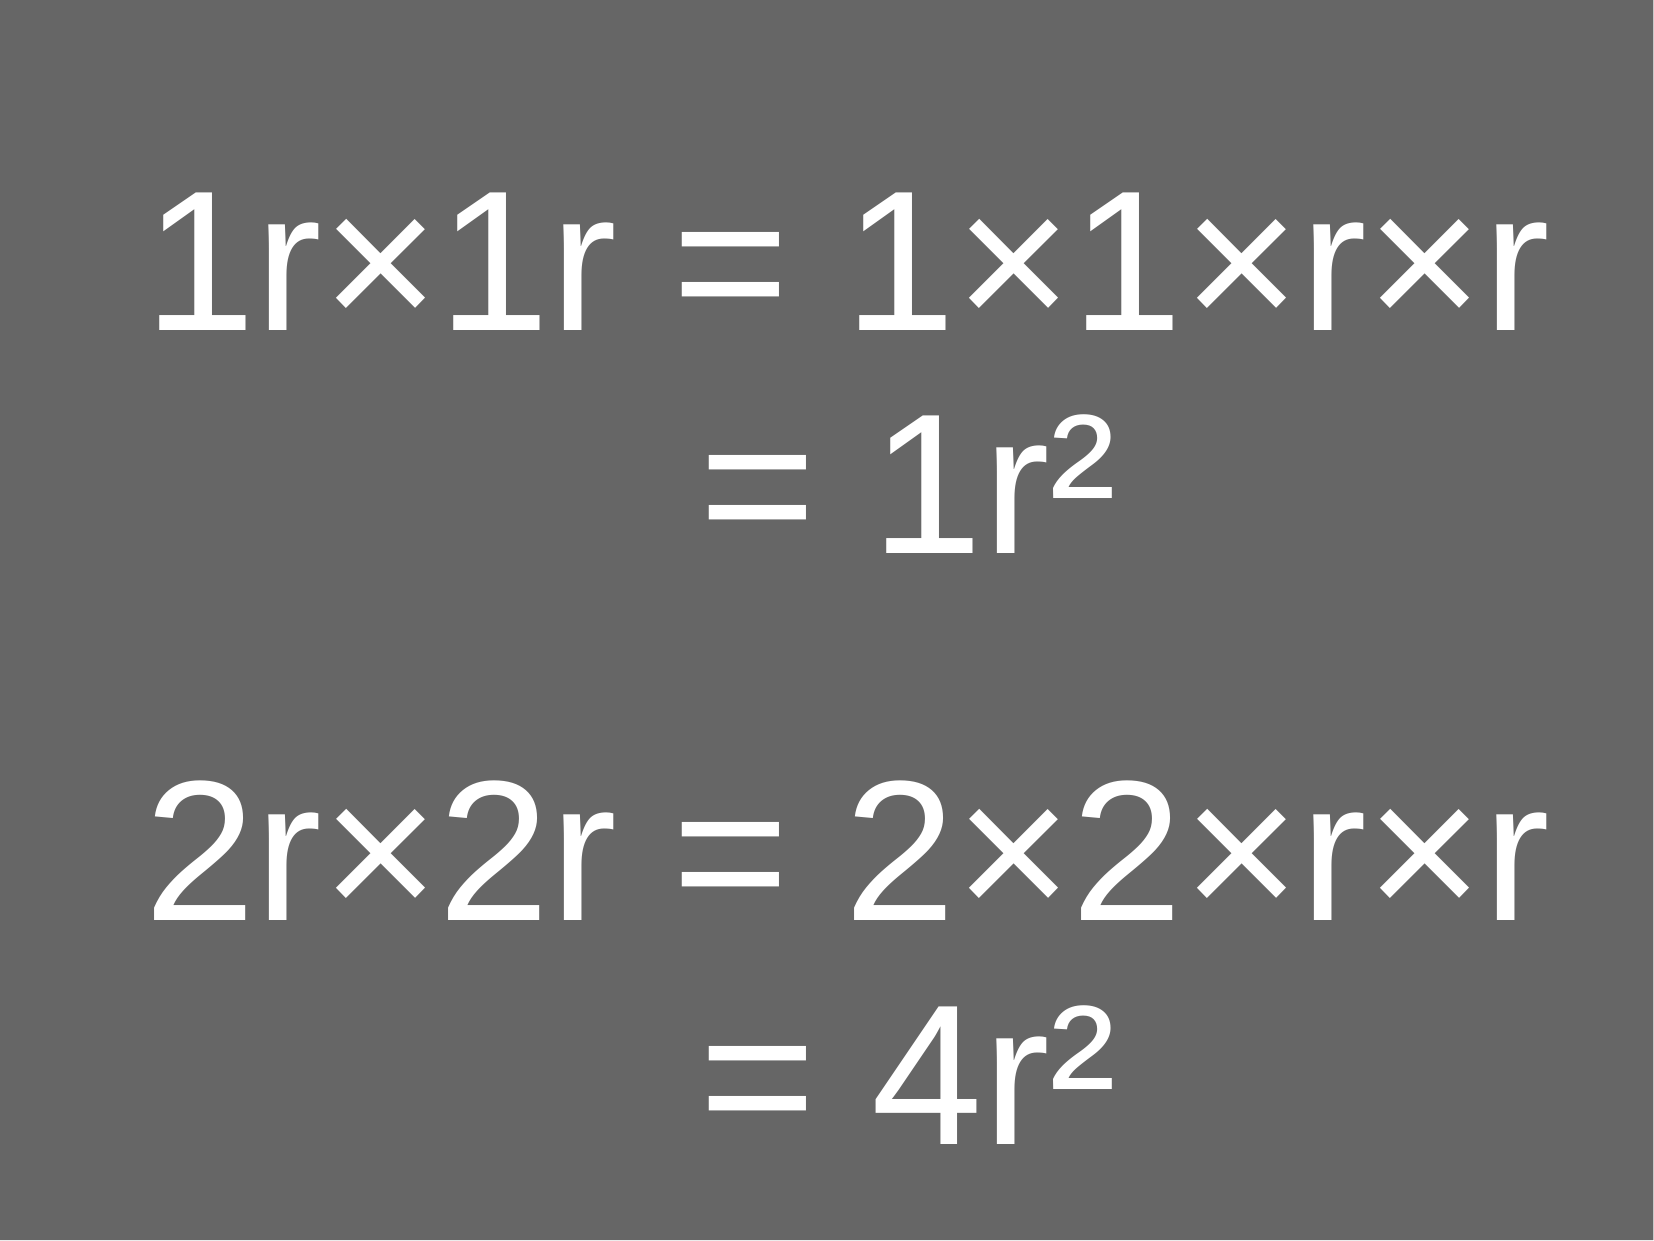

1r×1r = 1×1×r×r
 = 1r²
2r×2r = 2×2×r×r
 = 4r²